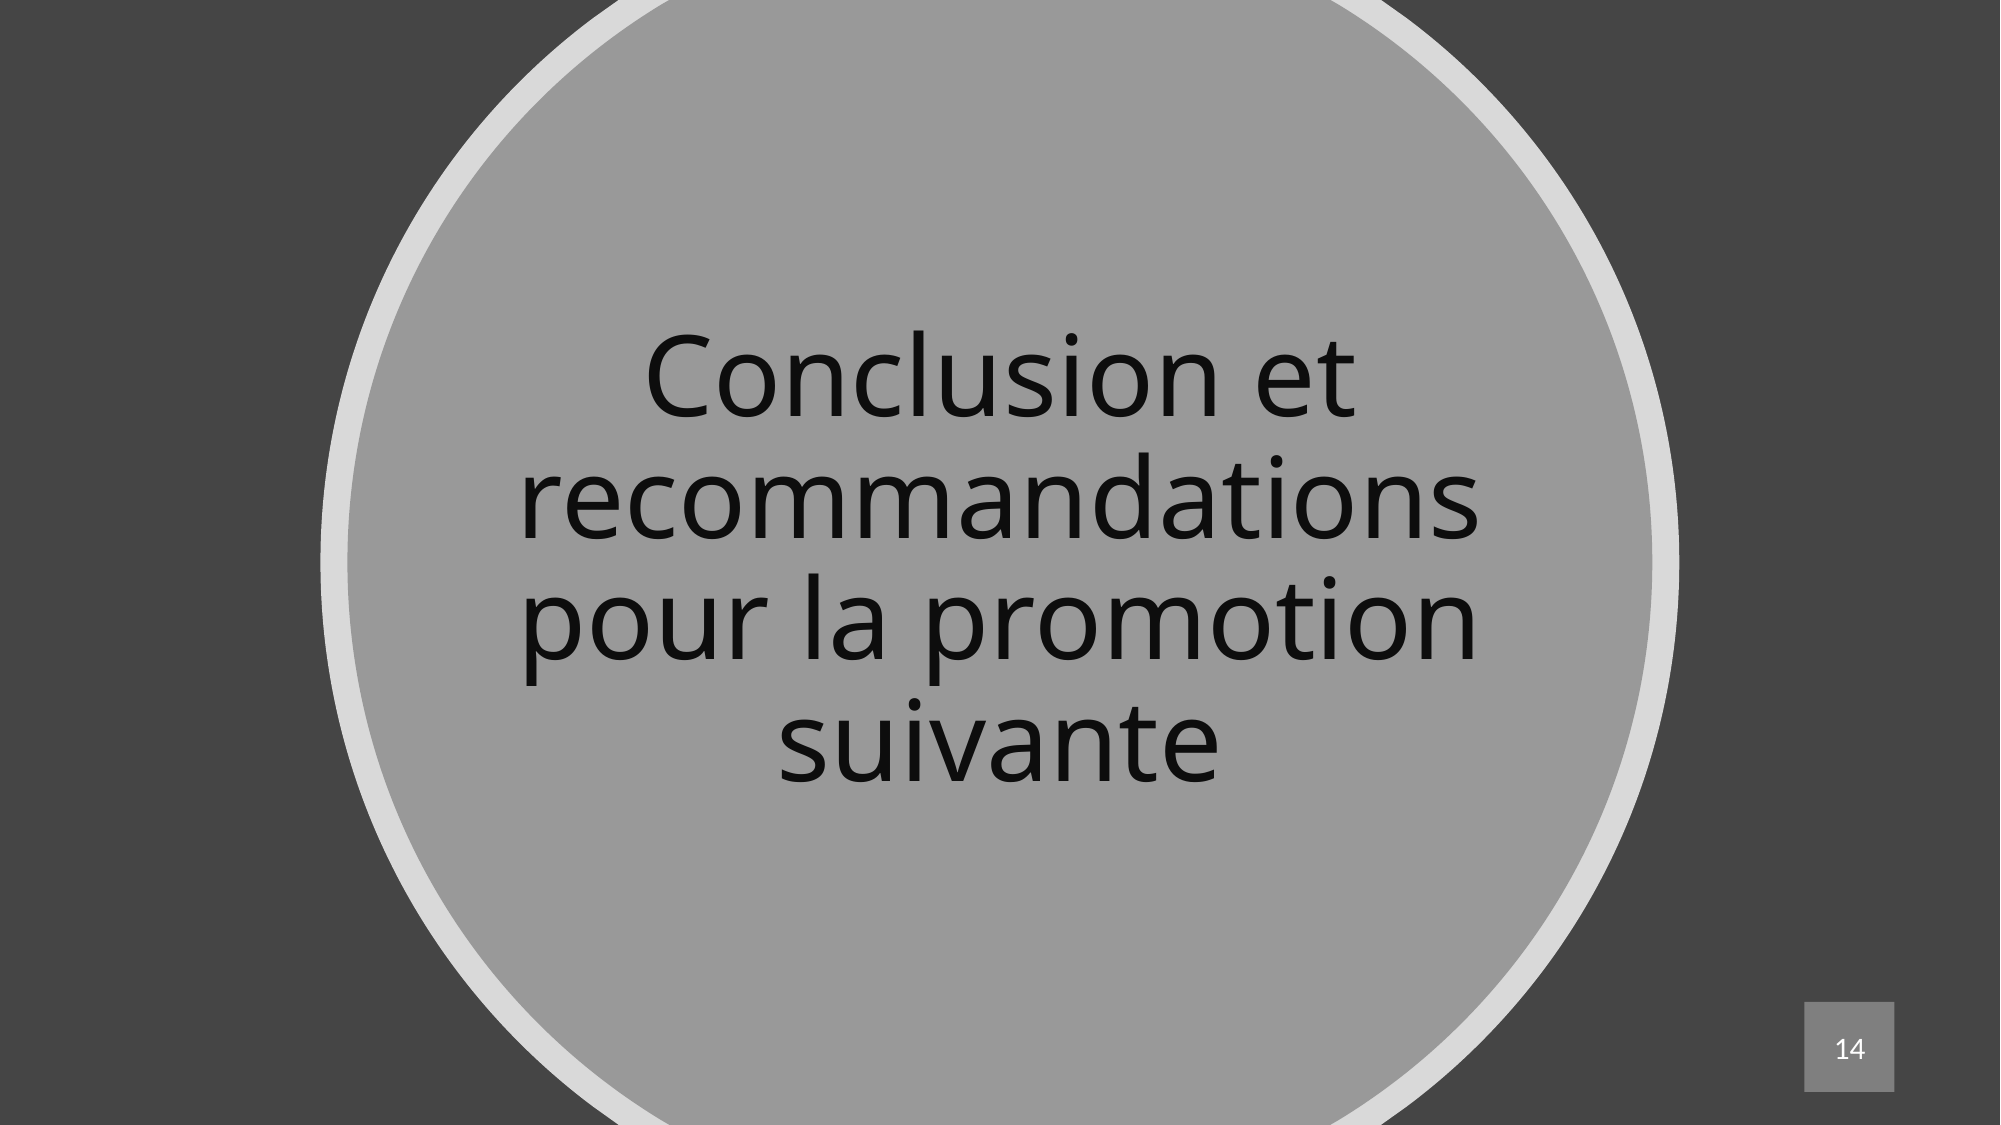

Conclusion et recommandations pour la promotion suivante